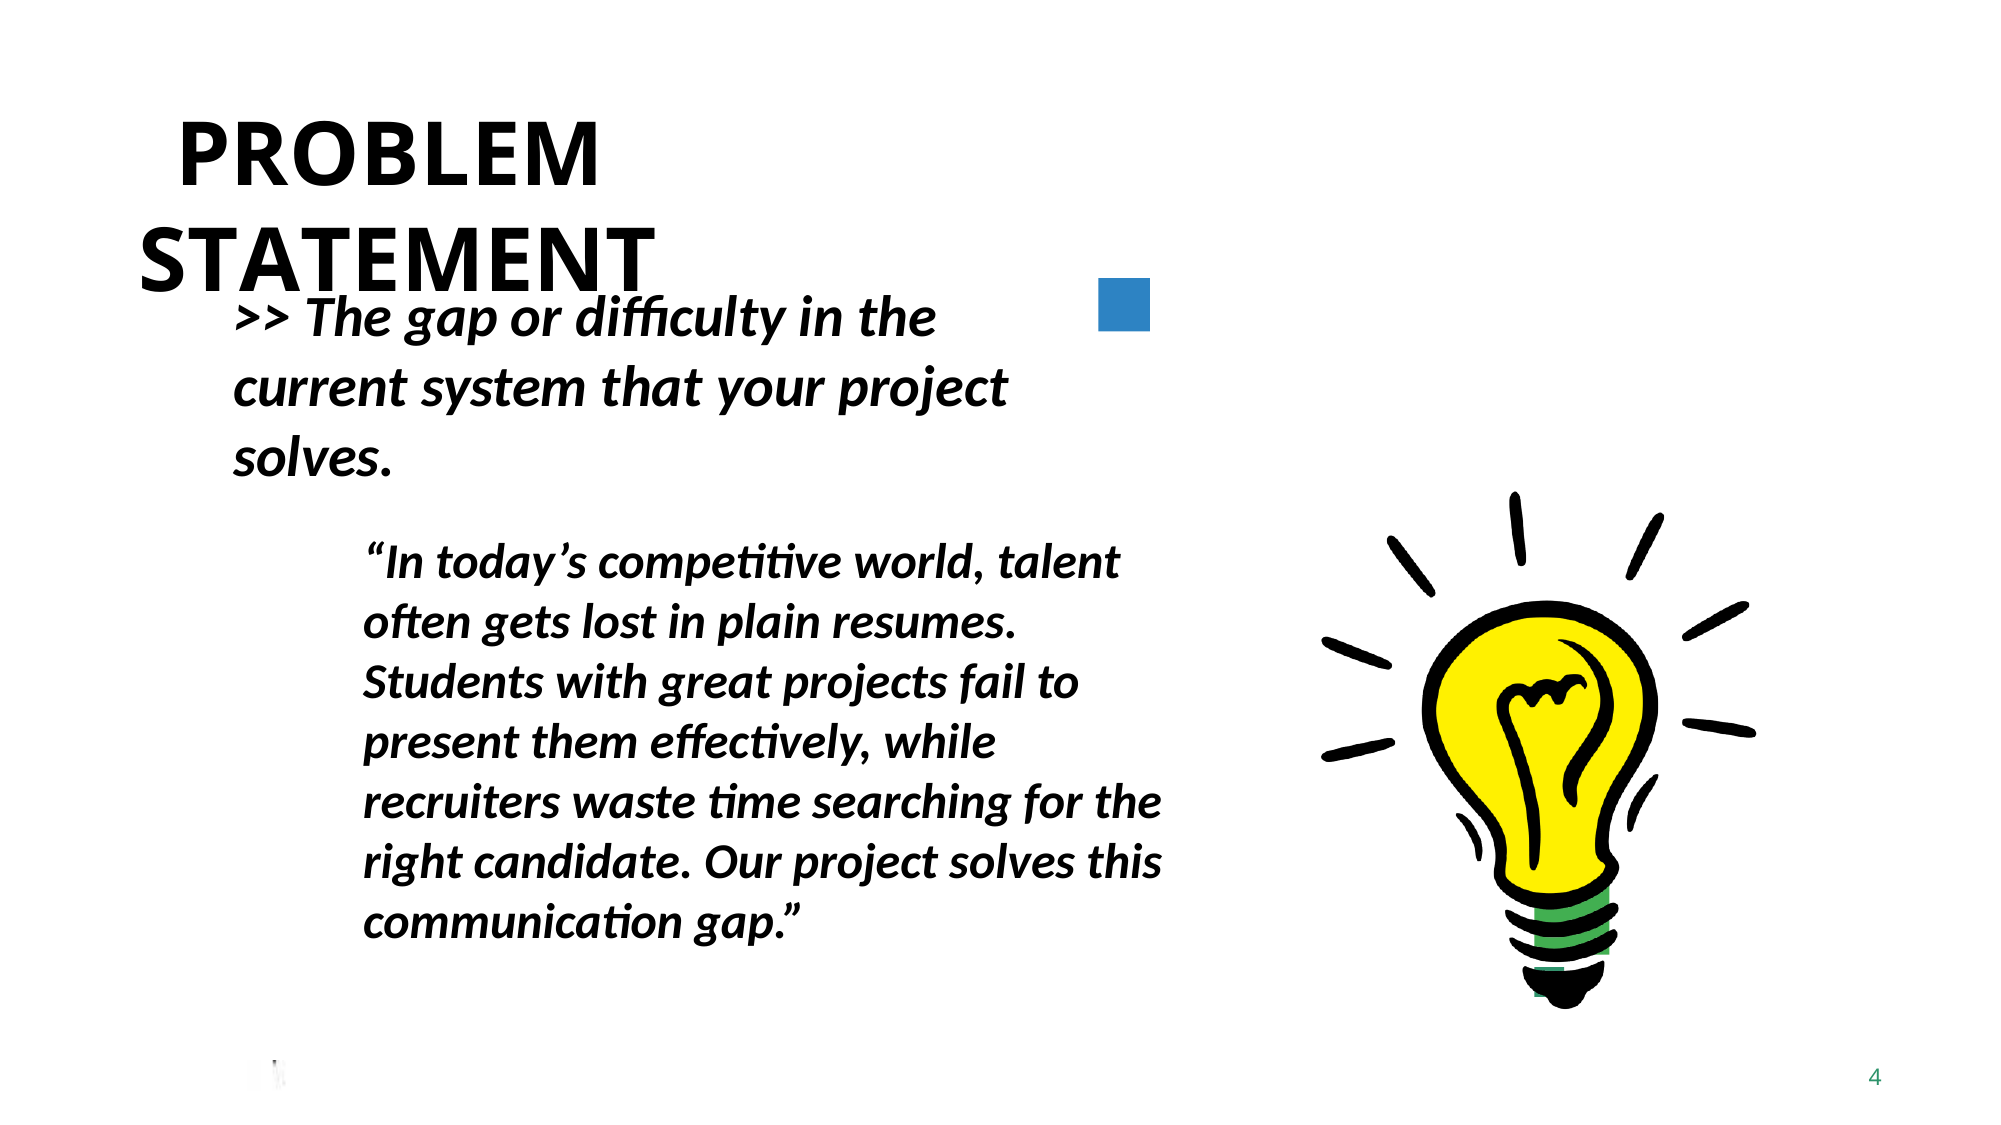

# PROBLEM	STATEMENT
>> The gap or difficulty in the current system that your project solves.
“In today’s competitive world, talent often gets lost in plain resumes. Students with great projects fail to present them effectively, while recruiters waste time searching for the right candidate. Our project solves this communication gap.”